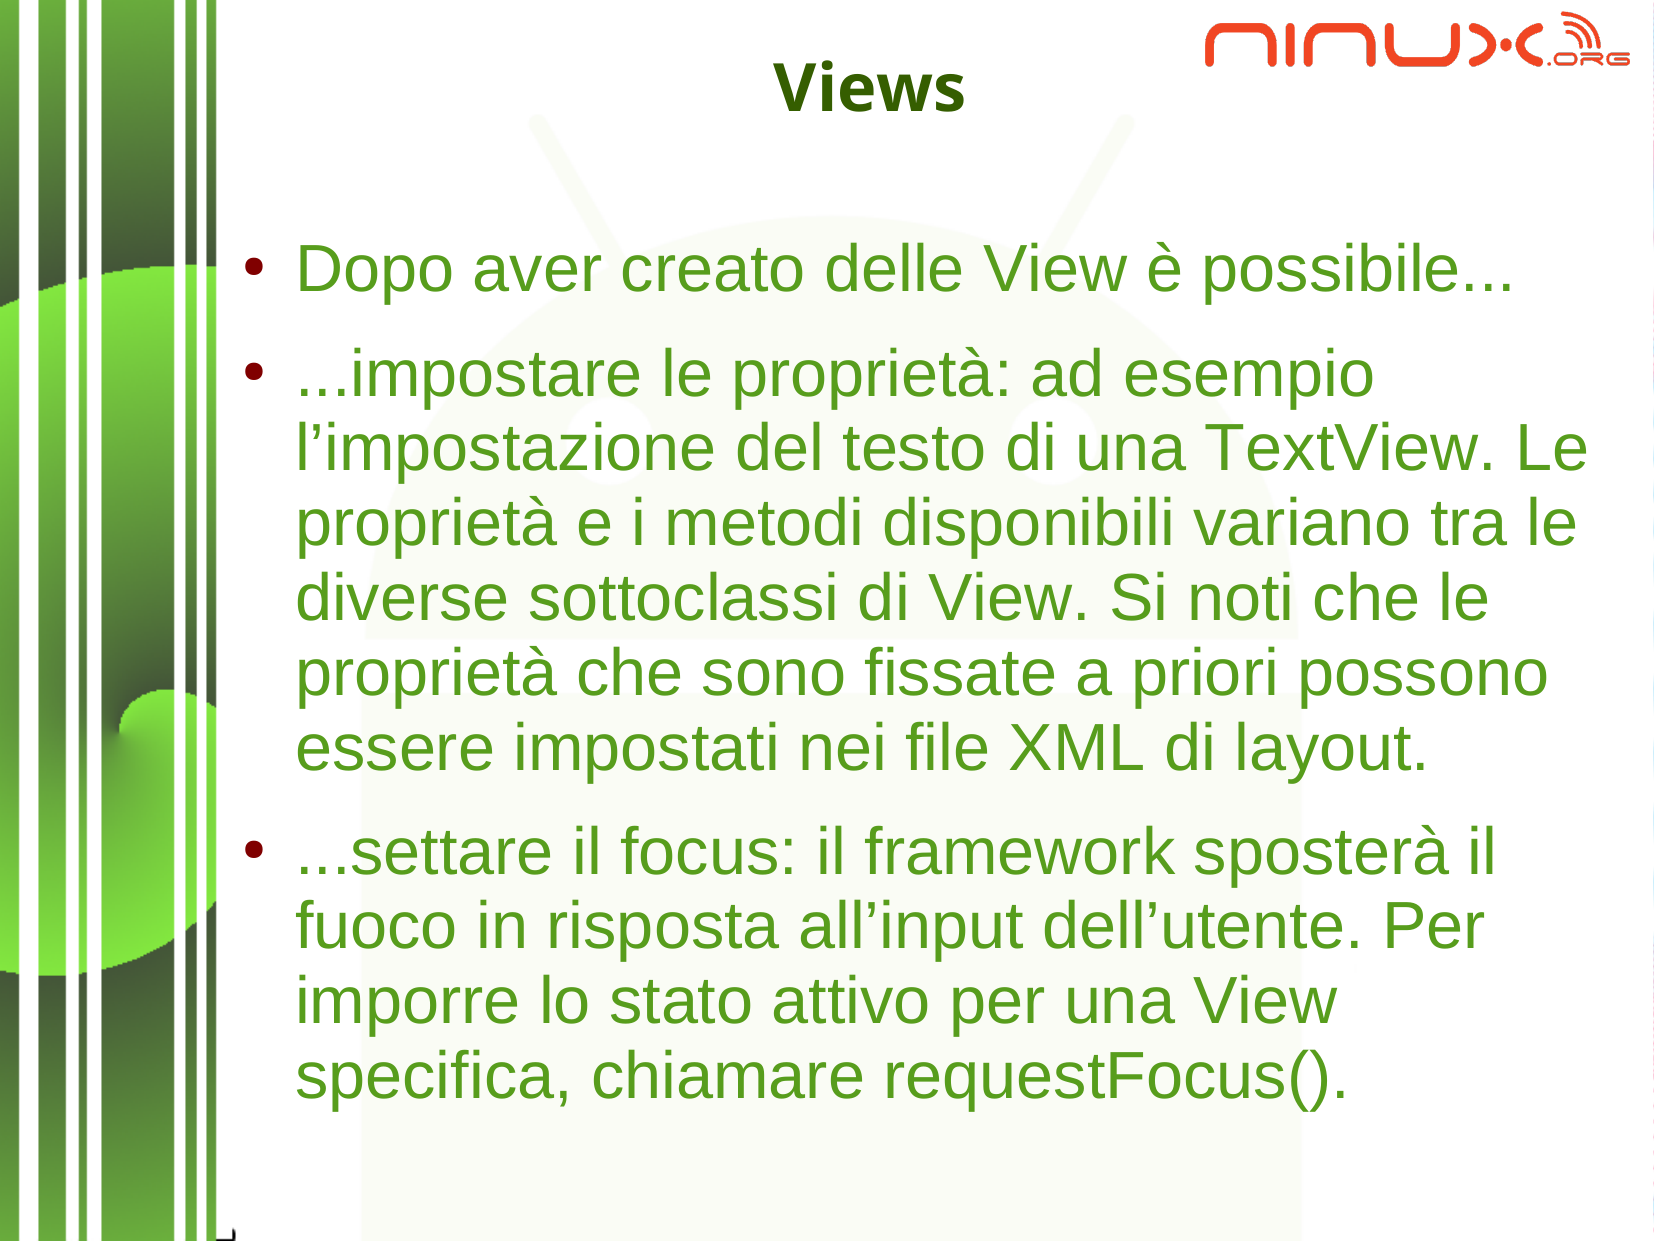

# Views
Dopo aver creato delle View è possibile...
...impostare le proprietà: ad esempio l’impostazione del testo di una TextView. Le proprietà e i metodi disponibili variano tra le diverse sottoclassi di View. Si noti che le proprietà che sono fissate a priori possono essere impostati nei file XML di layout.
...settare il focus: il framework sposterà il fuoco in risposta all’input dell’utente. Per imporre lo stato attivo per una View specifica, chiamare requestFocus().